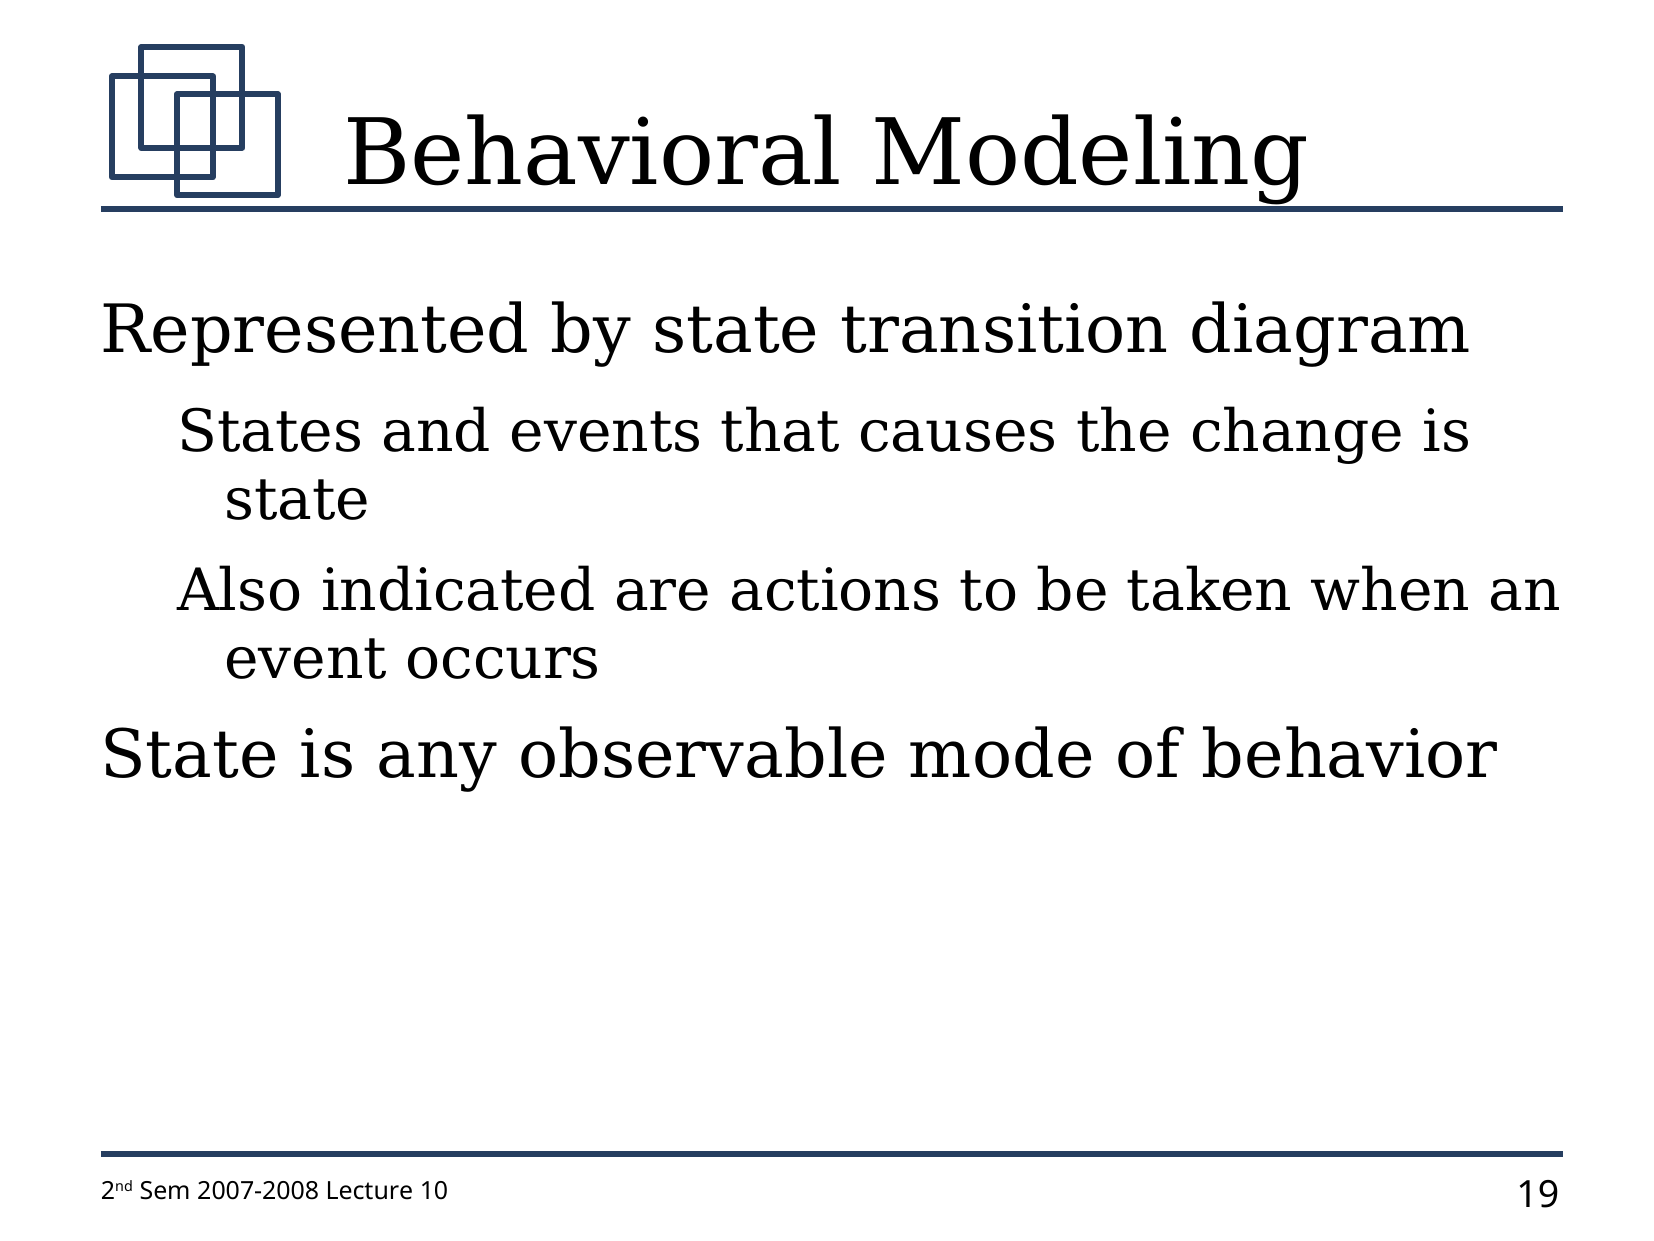

# Behavioral Modeling
Represented by state transition diagram
States and events that causes the change is state
Also indicated are actions to be taken when an event occurs
State is any observable mode of behavior